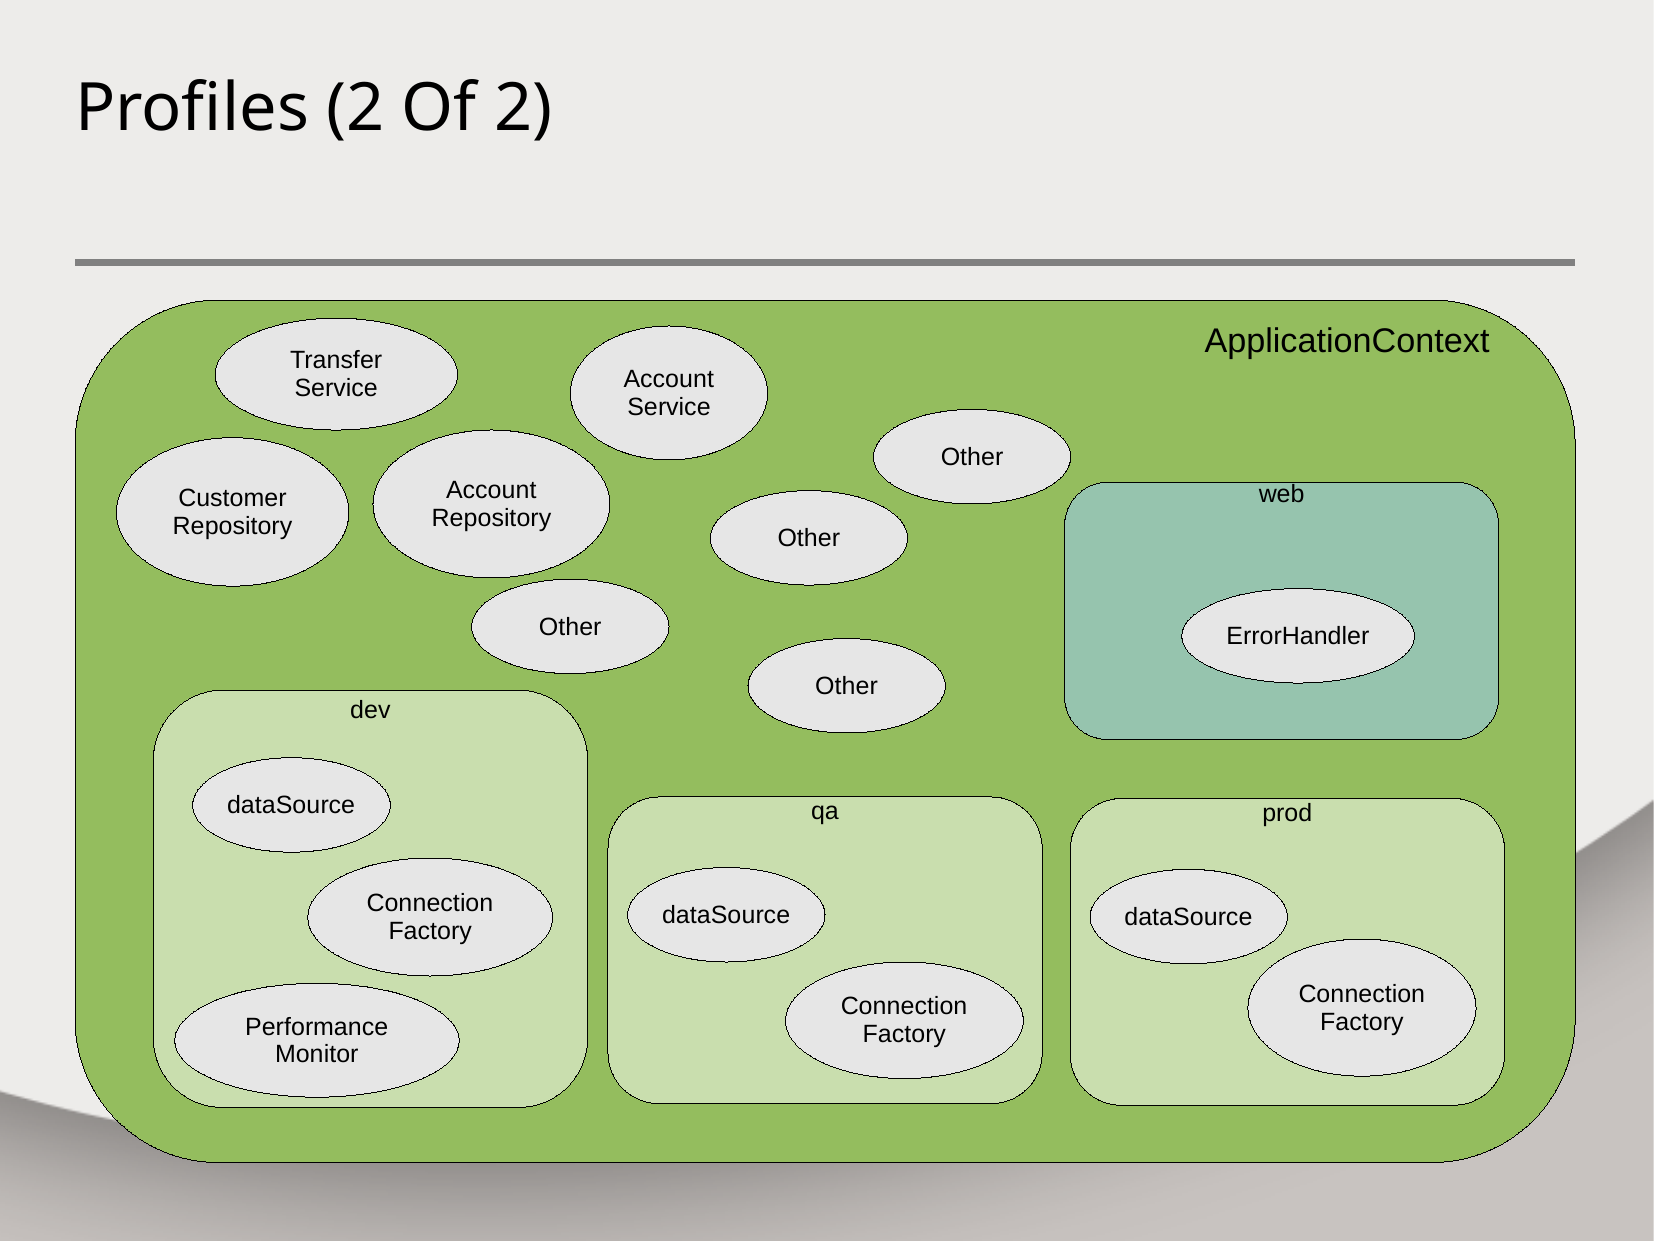

# Profiles (2 Of 2)
ApplicationContext
Transfer
Service
Account
Service
Other
Account
Repository
Customer
Repository
web
Other
Other
ErrorHandler
Other
dev
dataSource
qa
prod
Connection
Factory
dataSource
dataSource
Connection
Factory
Connection
Factory
Performance
Monitor